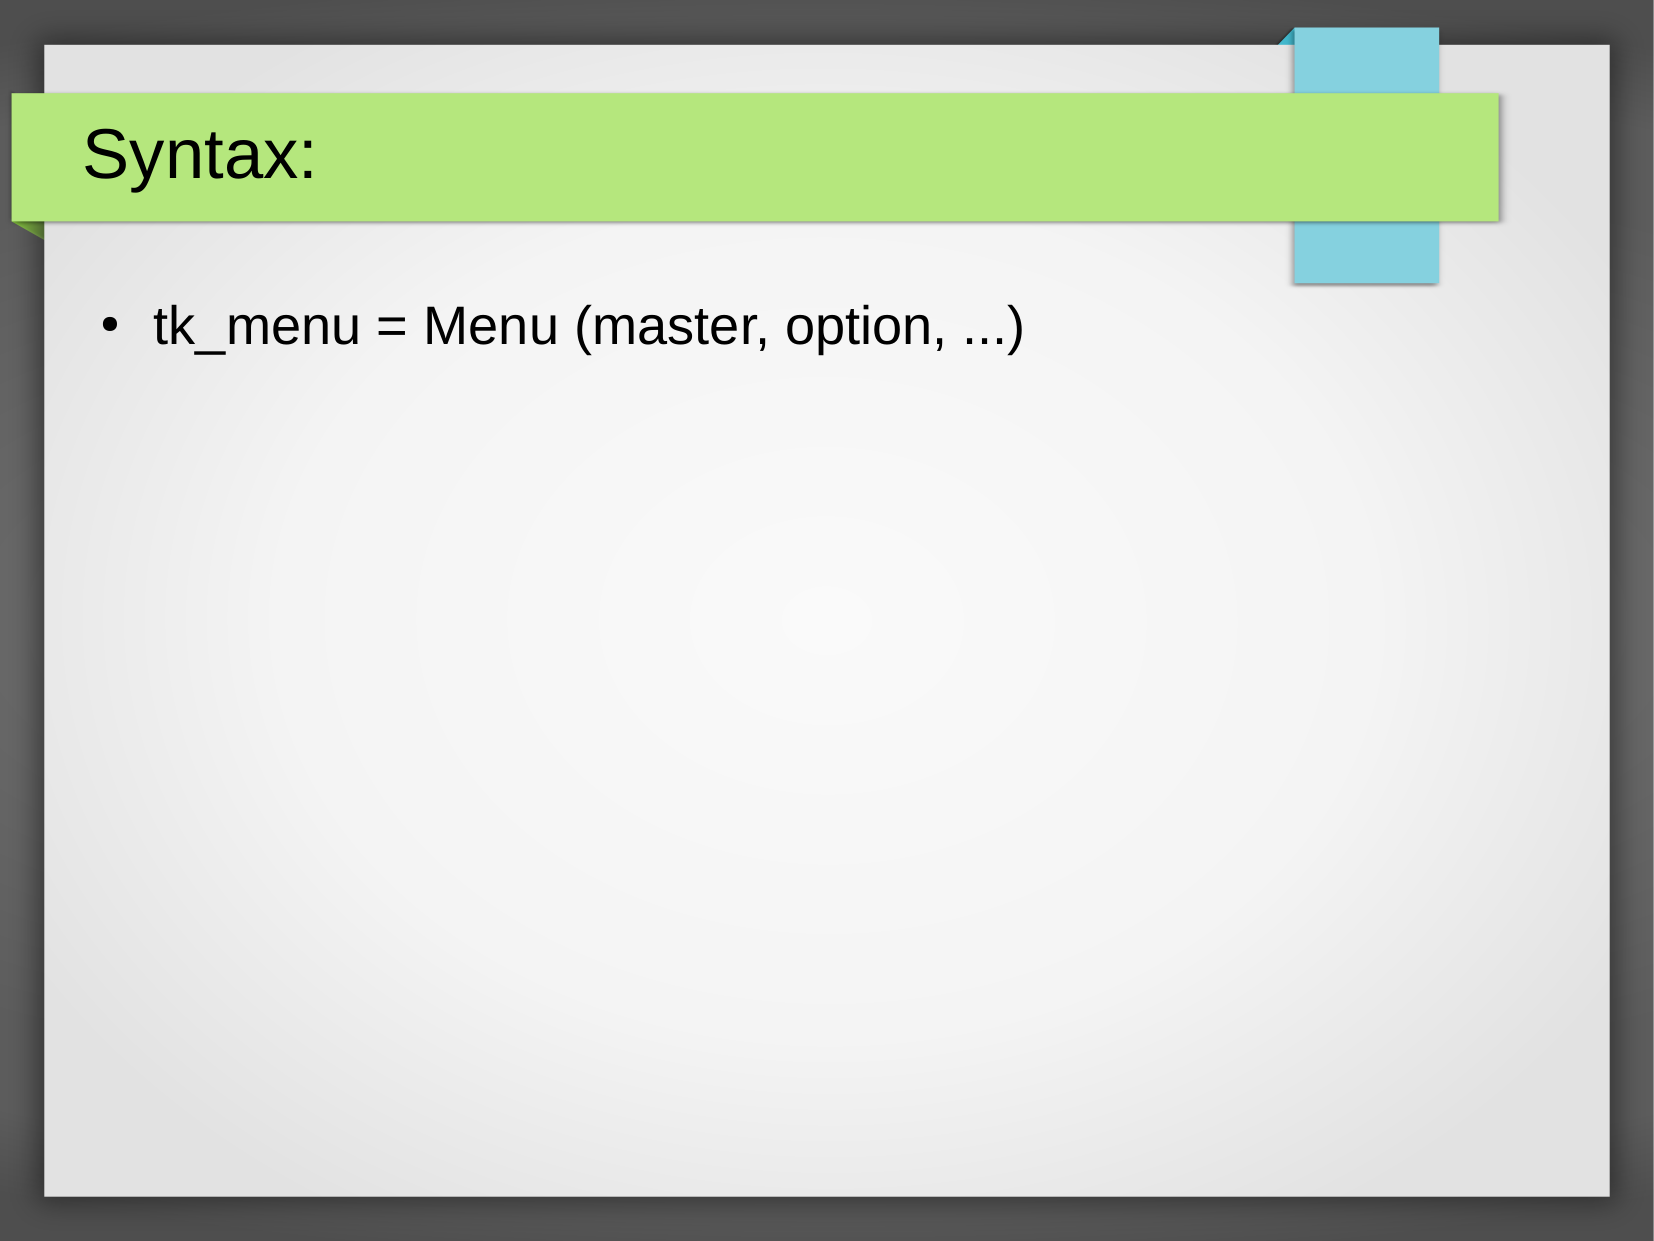

# Syntax:
tk_menu = Menu (master, option, ...)